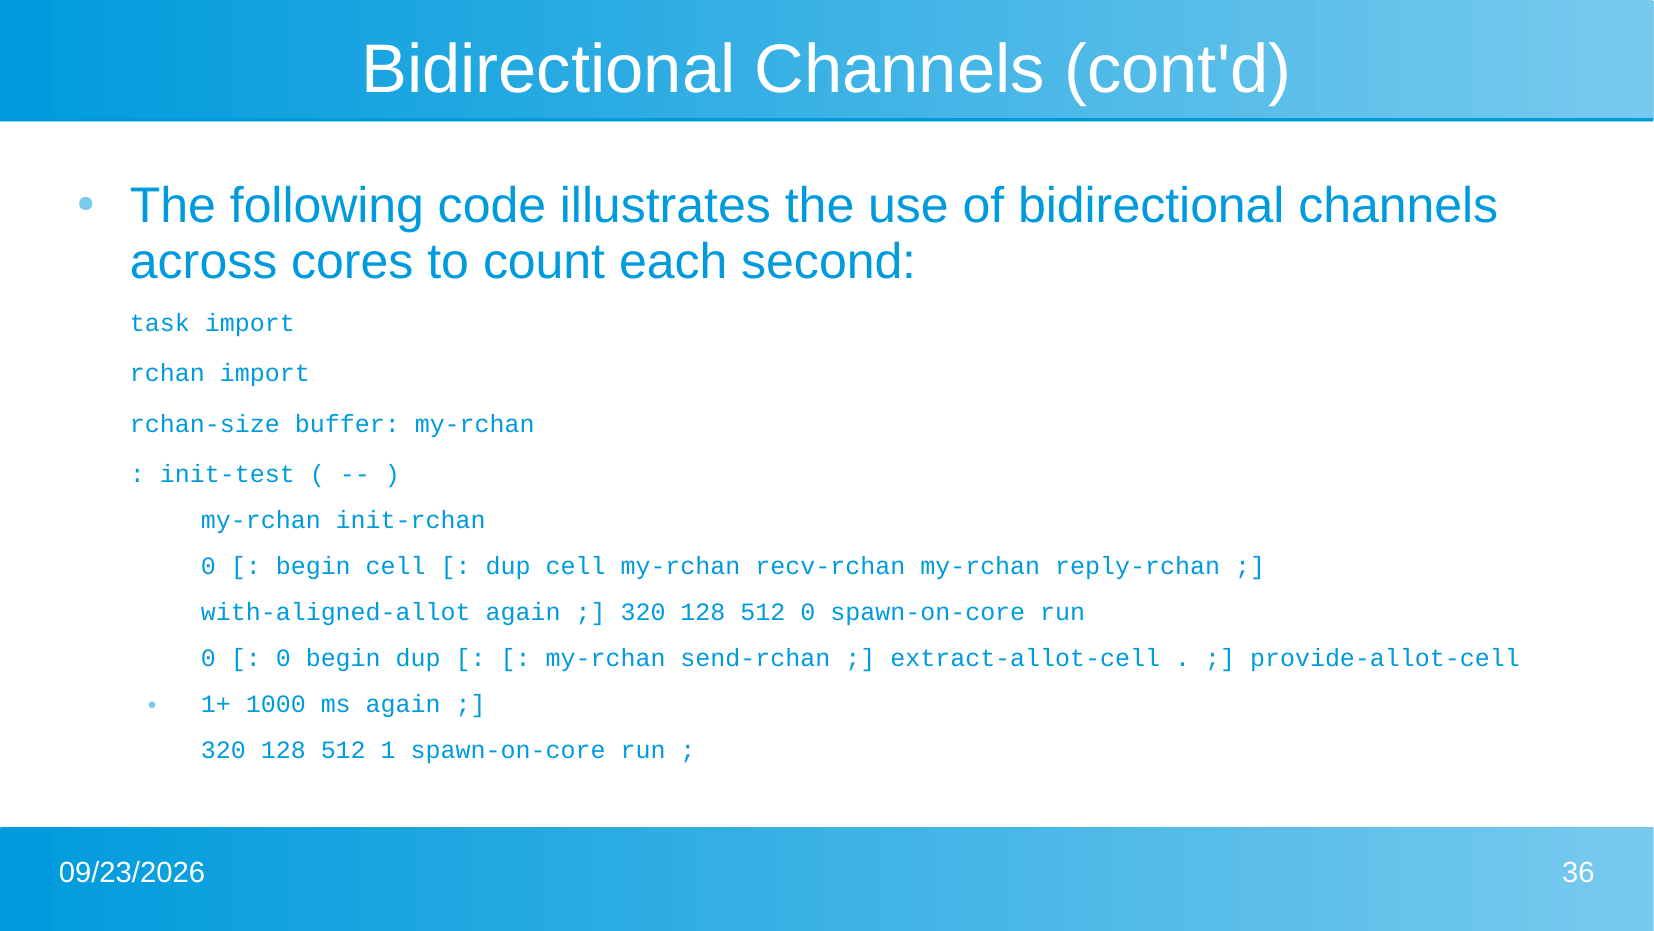

# Bidirectional Channels (cont'd)
The following code illustrates the use of bidirectional channels across cores to count each second:
task import
rchan import
rchan-size buffer: my-rchan
: init-test ( -- )
my-rchan init-rchan
0 [: begin cell [: dup cell my-rchan recv-rchan my-rchan reply-rchan ;]
with-aligned-allot again ;] 320 128 512 0 spawn-on-core run
0 [: 0 begin dup [: [: my-rchan send-rchan ;] extract-allot-cell . ;] provide-allot-cell
1+ 1000 ms again ;]
320 128 512 1 spawn-on-core run ;
36